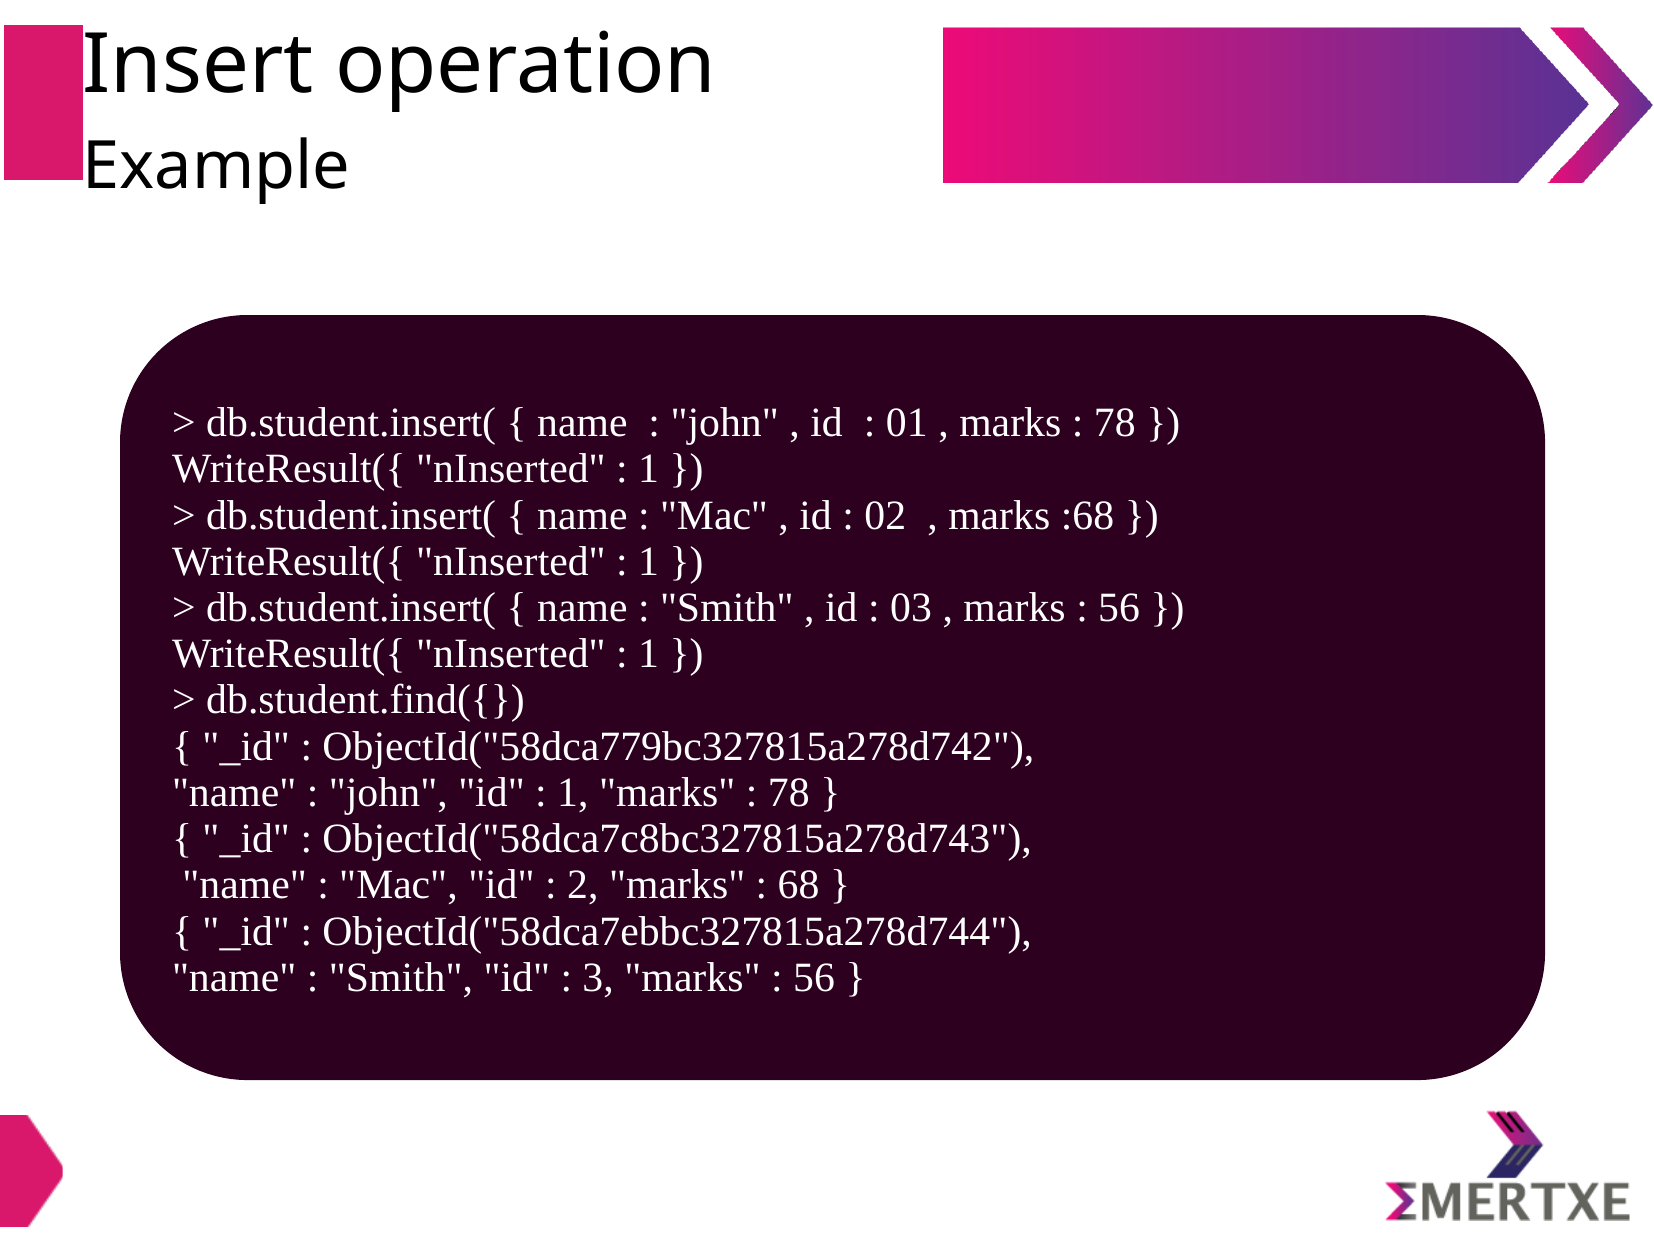

# Insert operation Example
> db.student.insert( { name : "john" , id : 01 , marks : 78 })
WriteResult({ "nInserted" : 1 })
> db.student.insert( { name : "Mac" , id : 02 , marks :68 })
WriteResult({ "nInserted" : 1 })
> db.student.insert( { name : "Smith" , id : 03 , marks : 56 })
WriteResult({ "nInserted" : 1 })
> db.student.find({})
{ "_id" : ObjectId("58dca779bc327815a278d742"),
"name" : "john", "id" : 1, "marks" : 78 }
{ "_id" : ObjectId("58dca7c8bc327815a278d743"),
 "name" : "Mac", "id" : 2, "marks" : 68 }
{ "_id" : ObjectId("58dca7ebbc327815a278d744"),
"name" : "Smith", "id" : 3, "marks" : 56 }